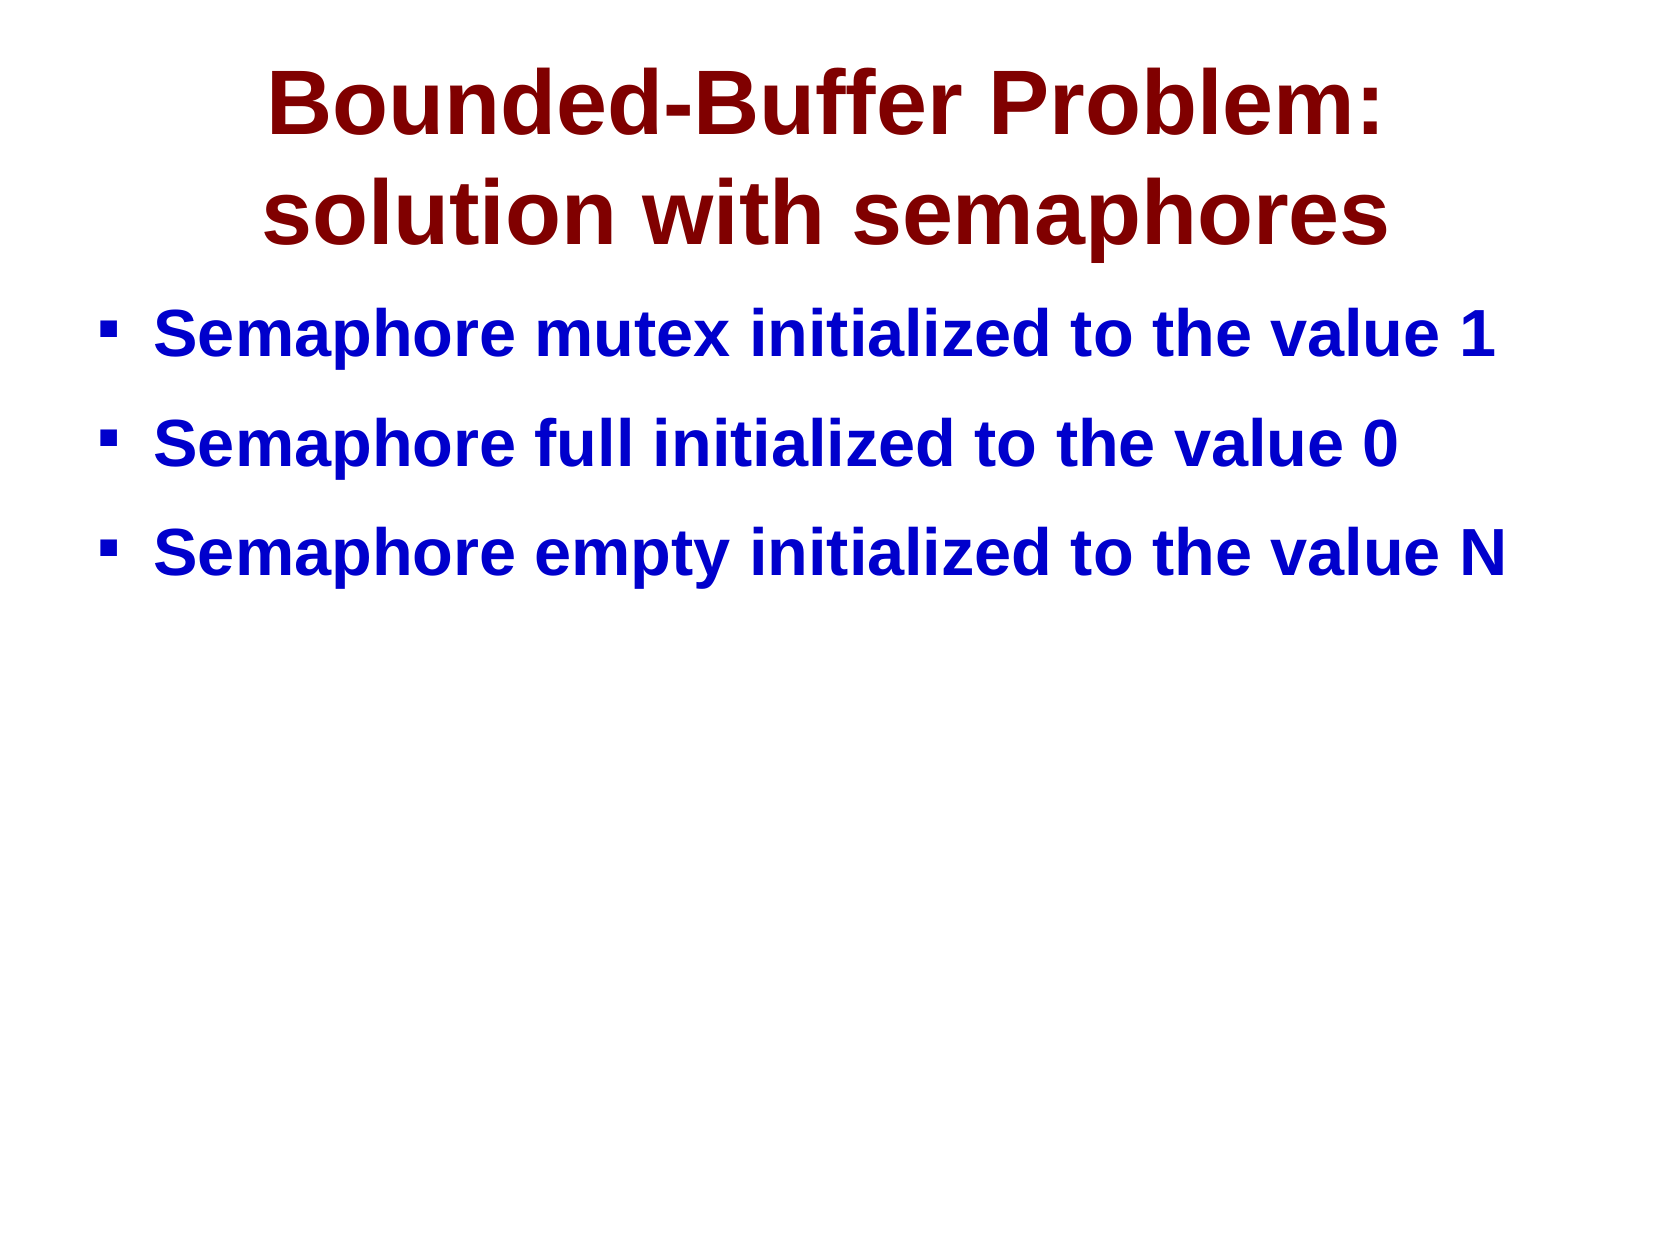

# Bounded-Buffer Problem: solution with semaphores
Semaphore mutex initialized to the value 1
Semaphore full initialized to the value 0
Semaphore empty initialized to the value N